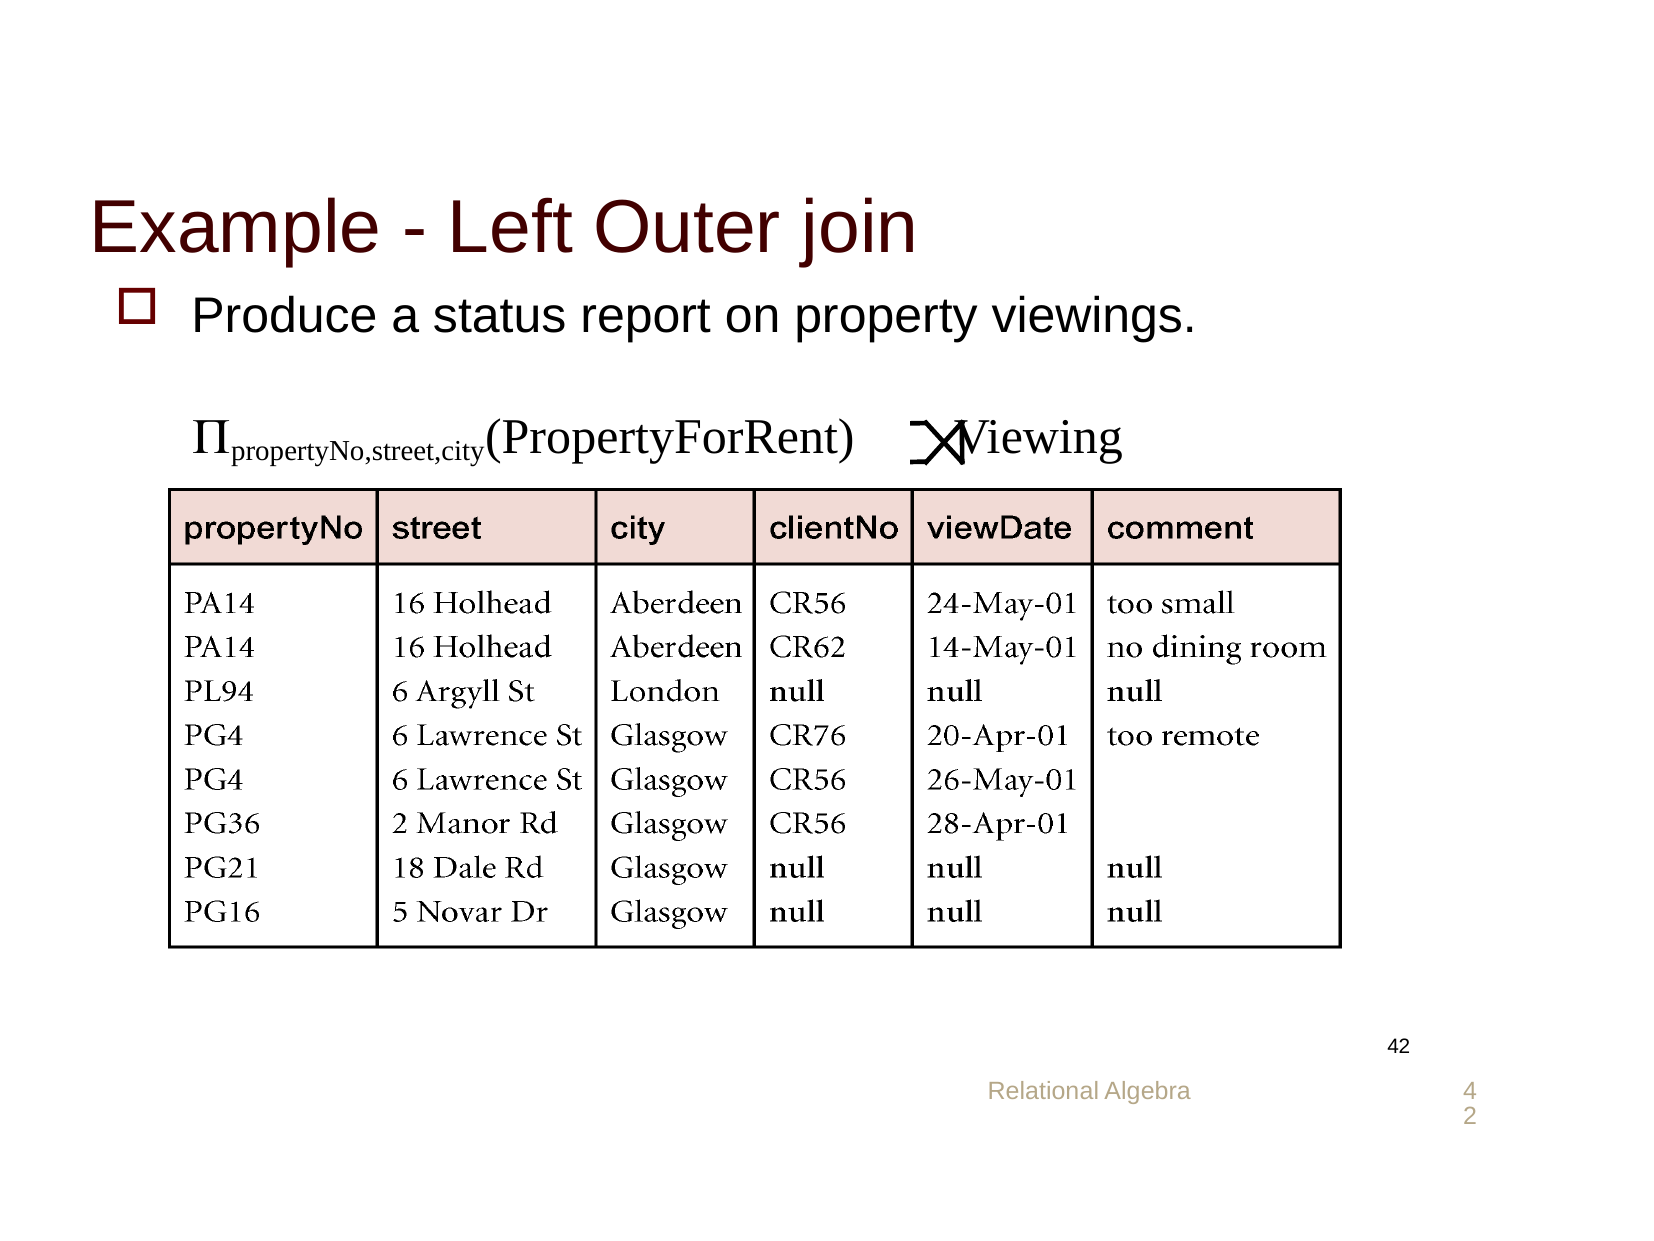

Example - Left Outer join
Produce a status report on property viewings.
propertyNo,street,city(PropertyForRent) Viewing
Relational Algebra